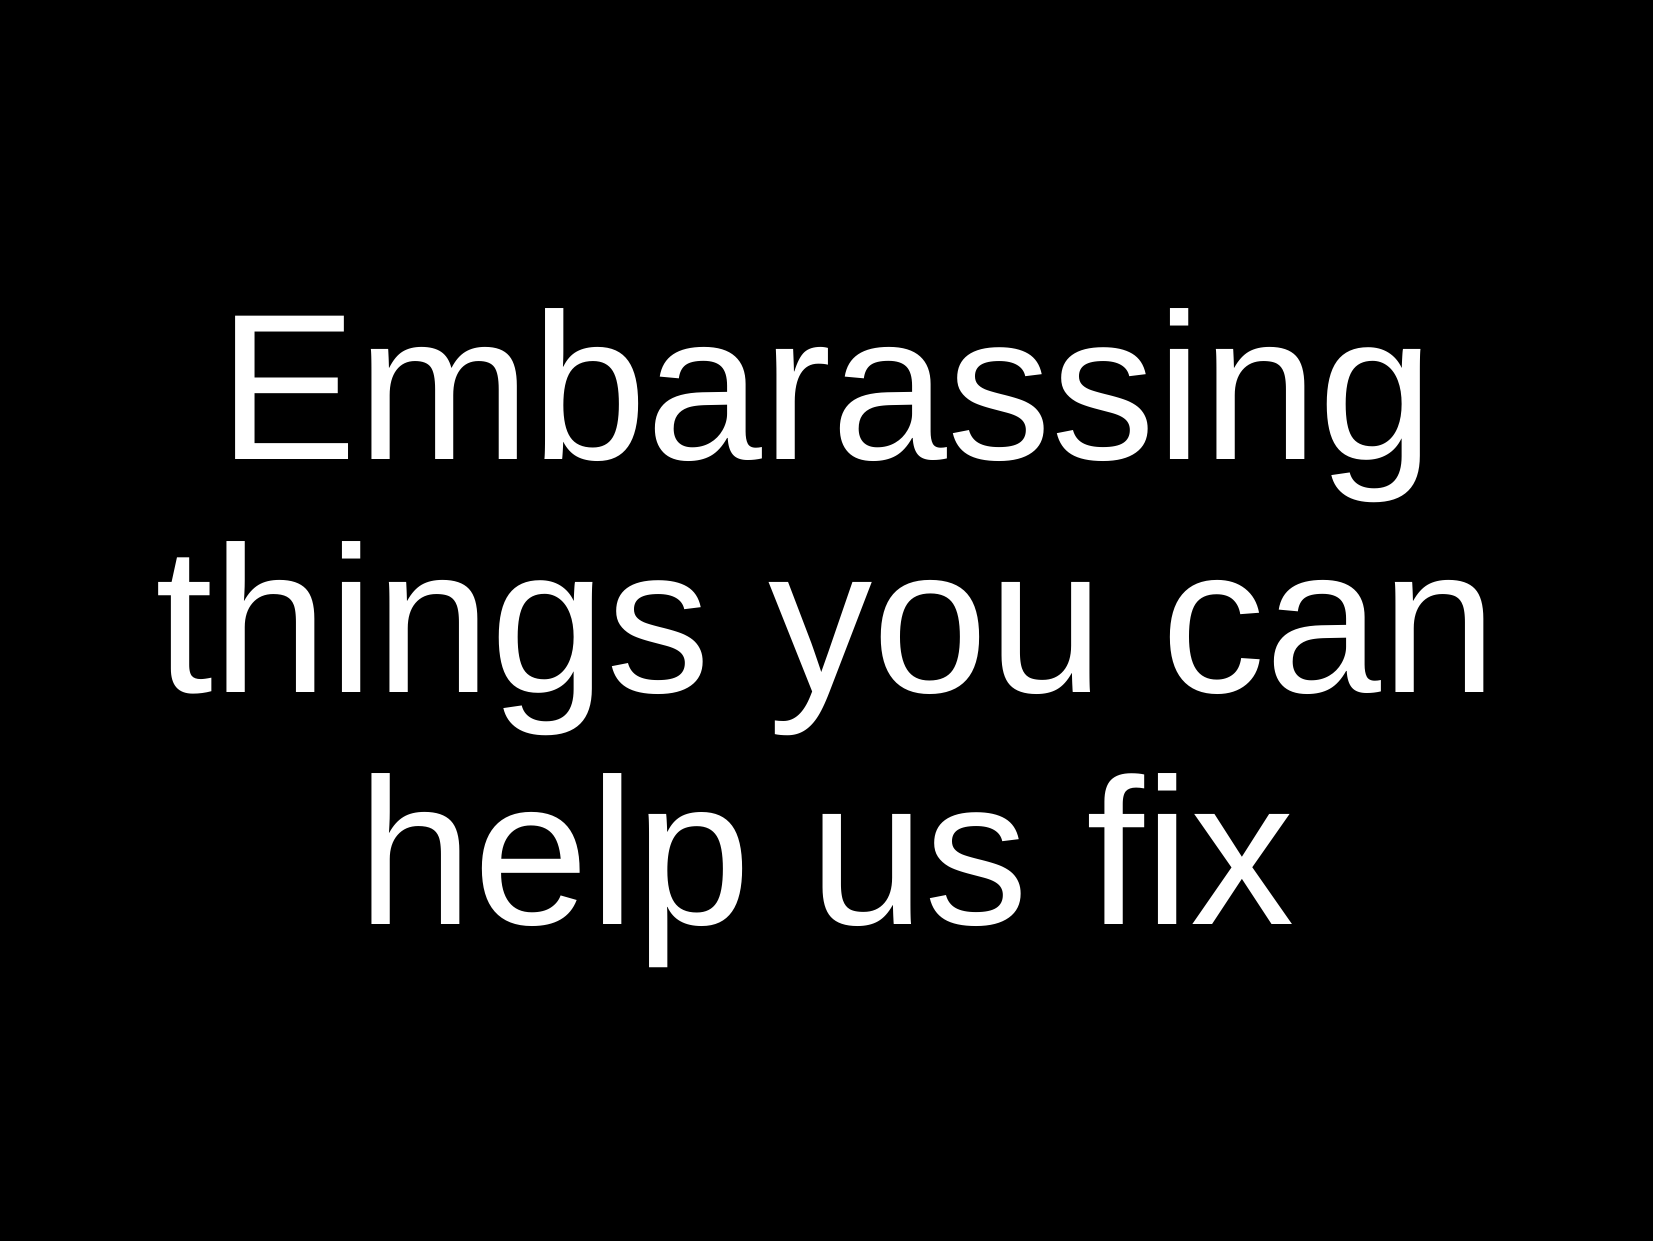

# Embarassing things you can help us fix